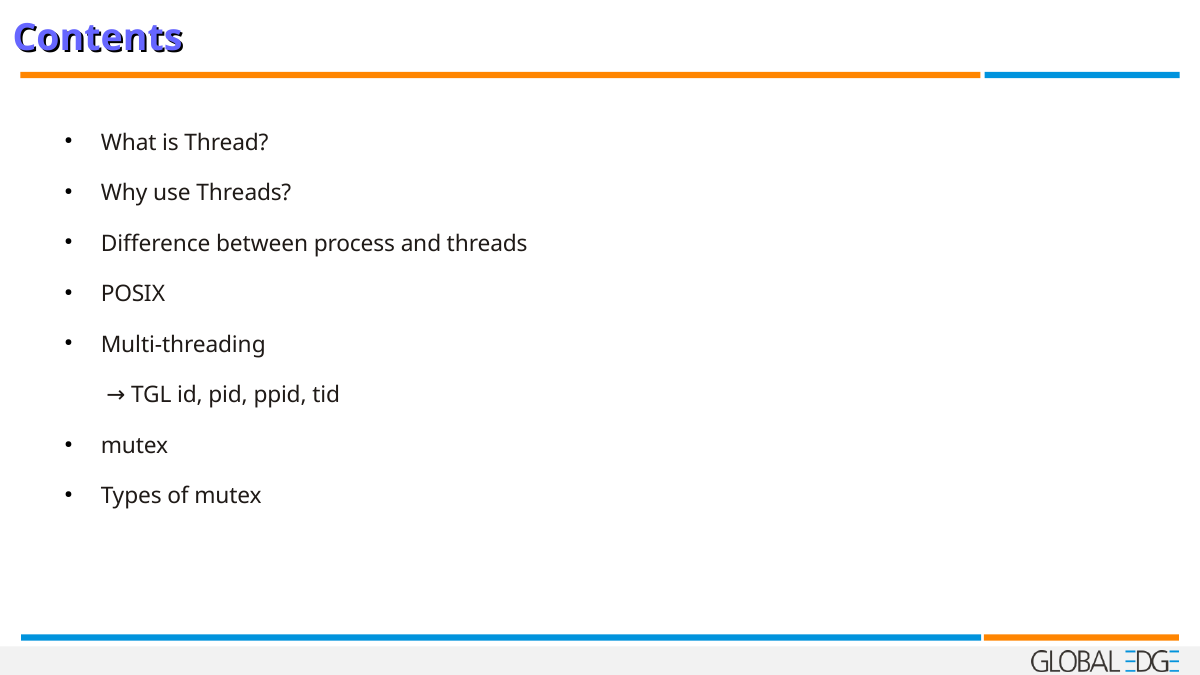

# Contents
What is Thread?
Why use Threads?
Difference between process and threads
POSIX
Multi-threading
 → TGL id, pid, ppid, tid
mutex
Types of mutex